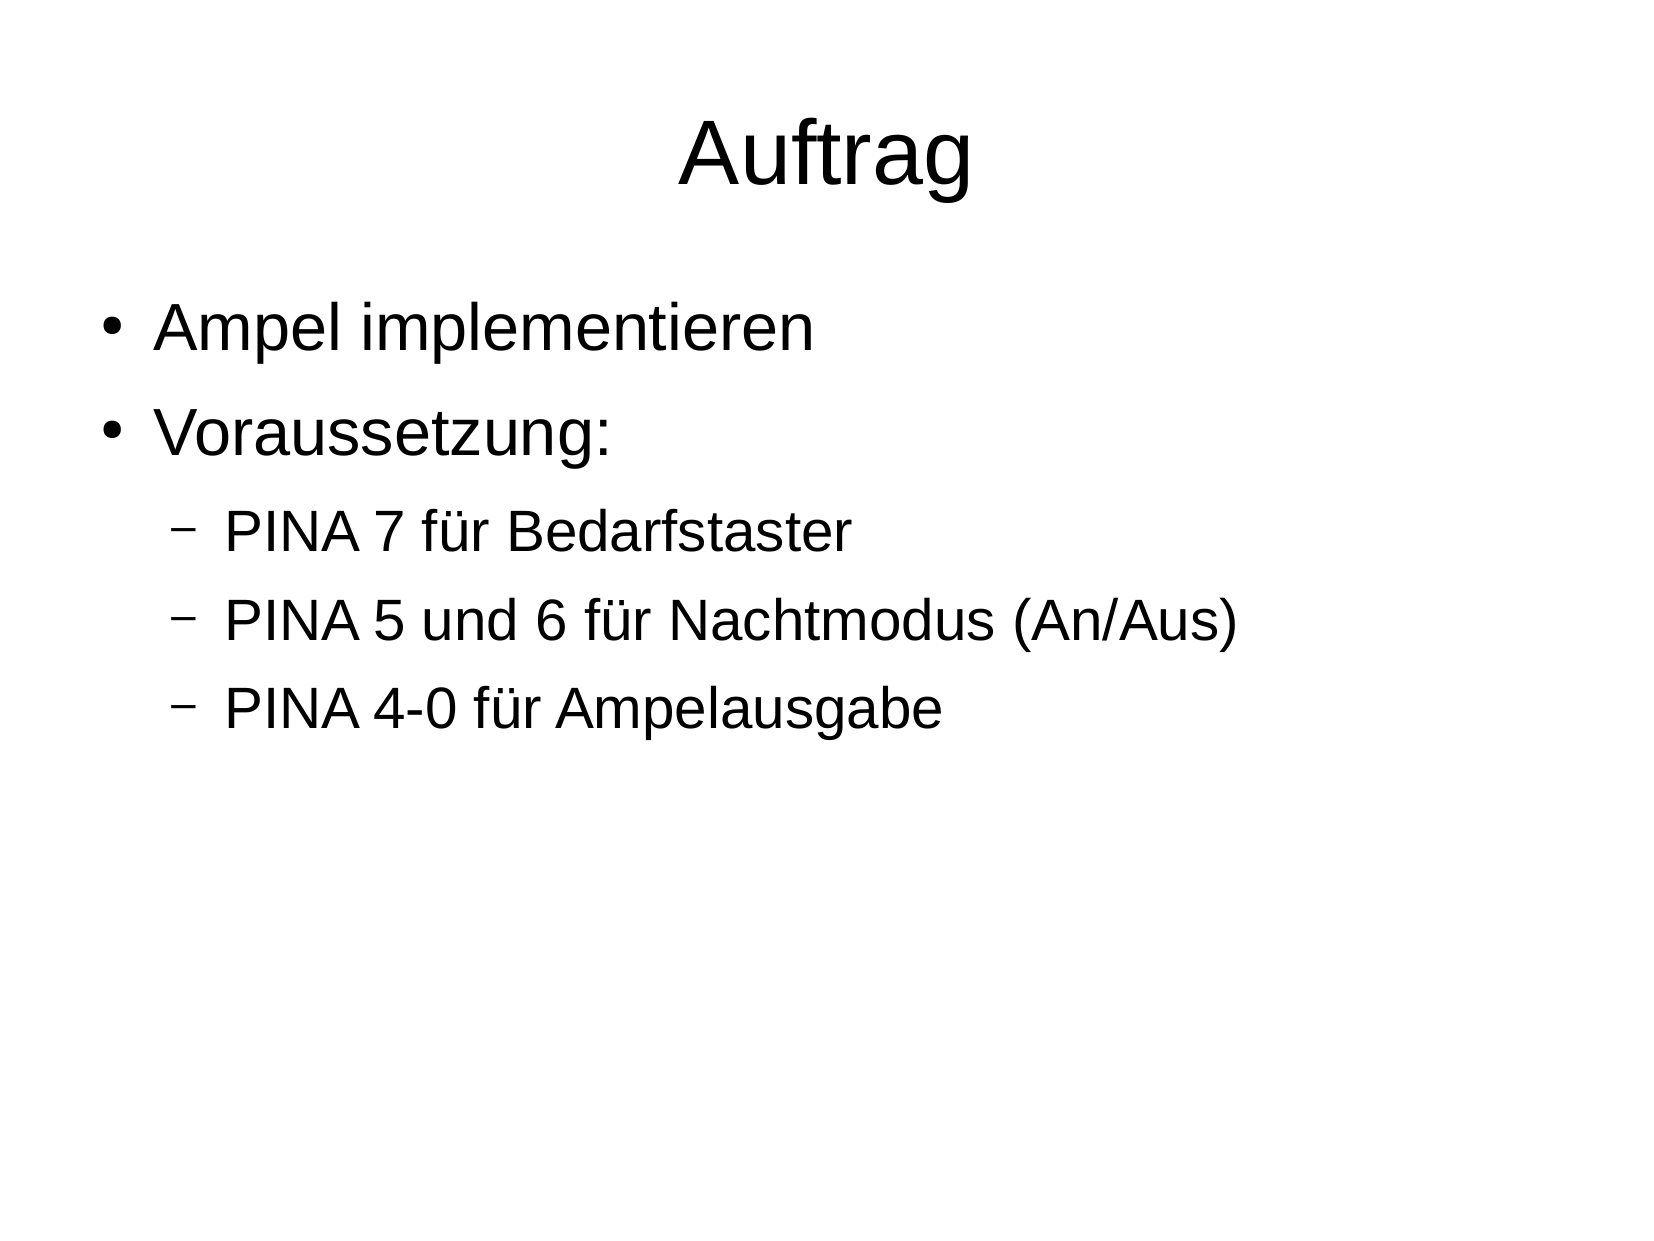

# Auftrag
Ampel implementieren
Voraussetzung:
PINA 7 für Bedarfstaster
PINA 5 und 6 für Nachtmodus (An/Aus)
PINA 4-0 für Ampelausgabe